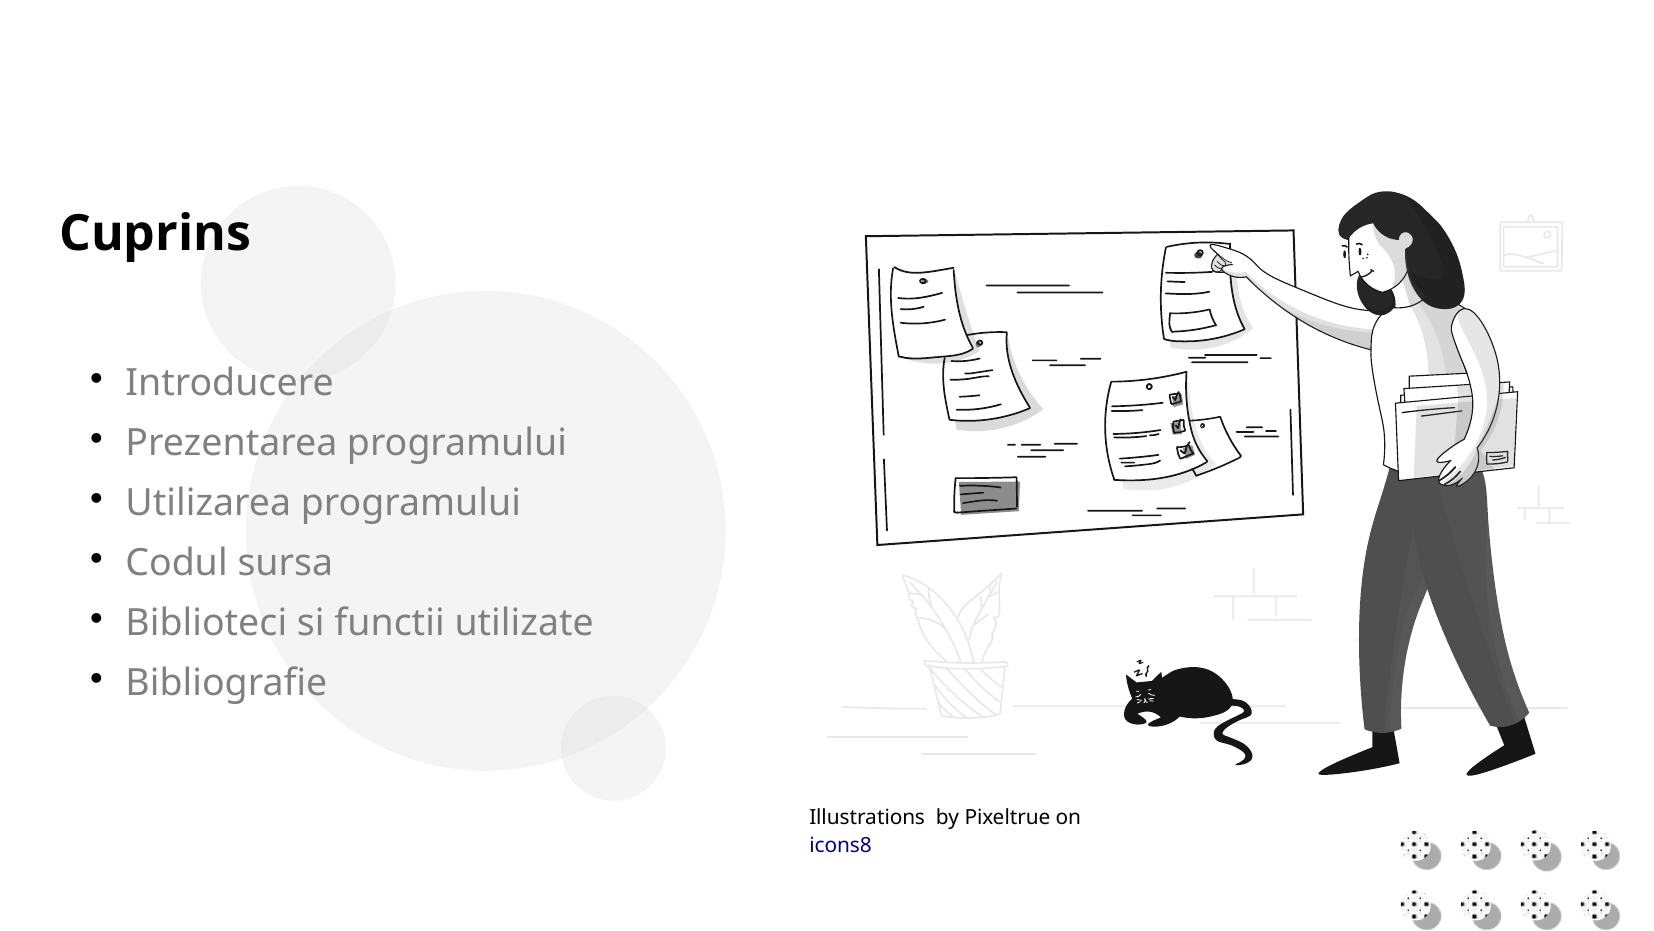

Cuprins
Introducere
Prezentarea programului
Utilizarea programului
Codul sursa
Biblioteci si functii utilizate
Bibliografie